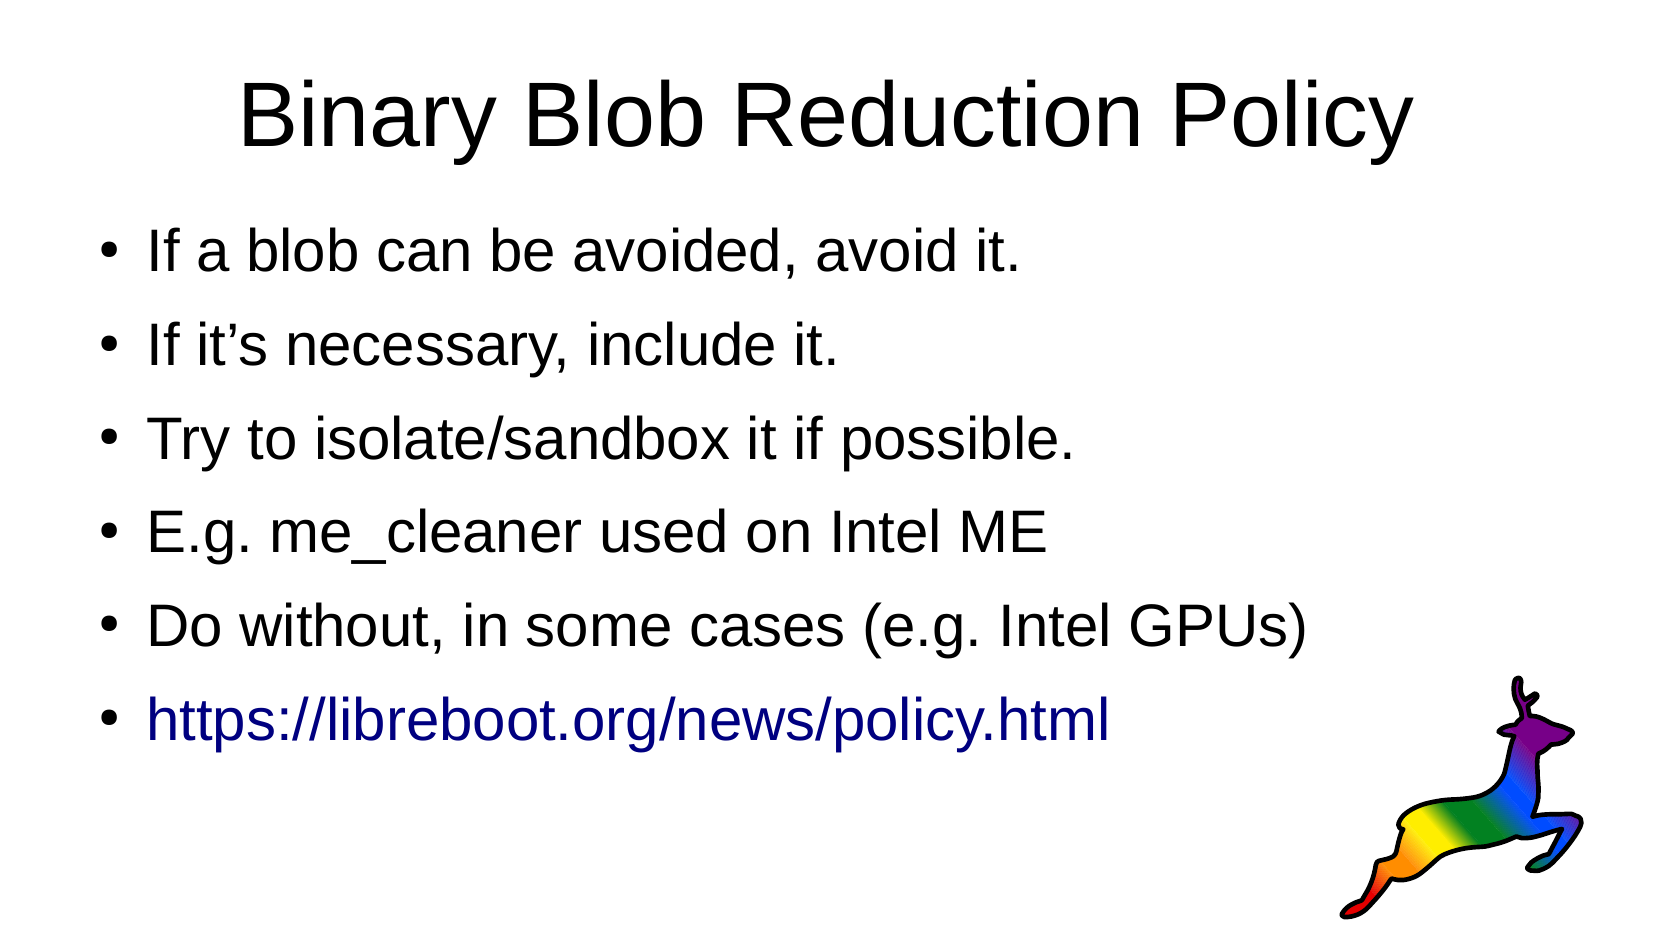

# Binary Blob Reduction Policy
If a blob can be avoided, avoid it.
If it’s necessary, include it.
Try to isolate/sandbox it if possible.
E.g. me_cleaner used on Intel ME
Do without, in some cases (e.g. Intel GPUs)
https://libreboot.org/news/policy.html